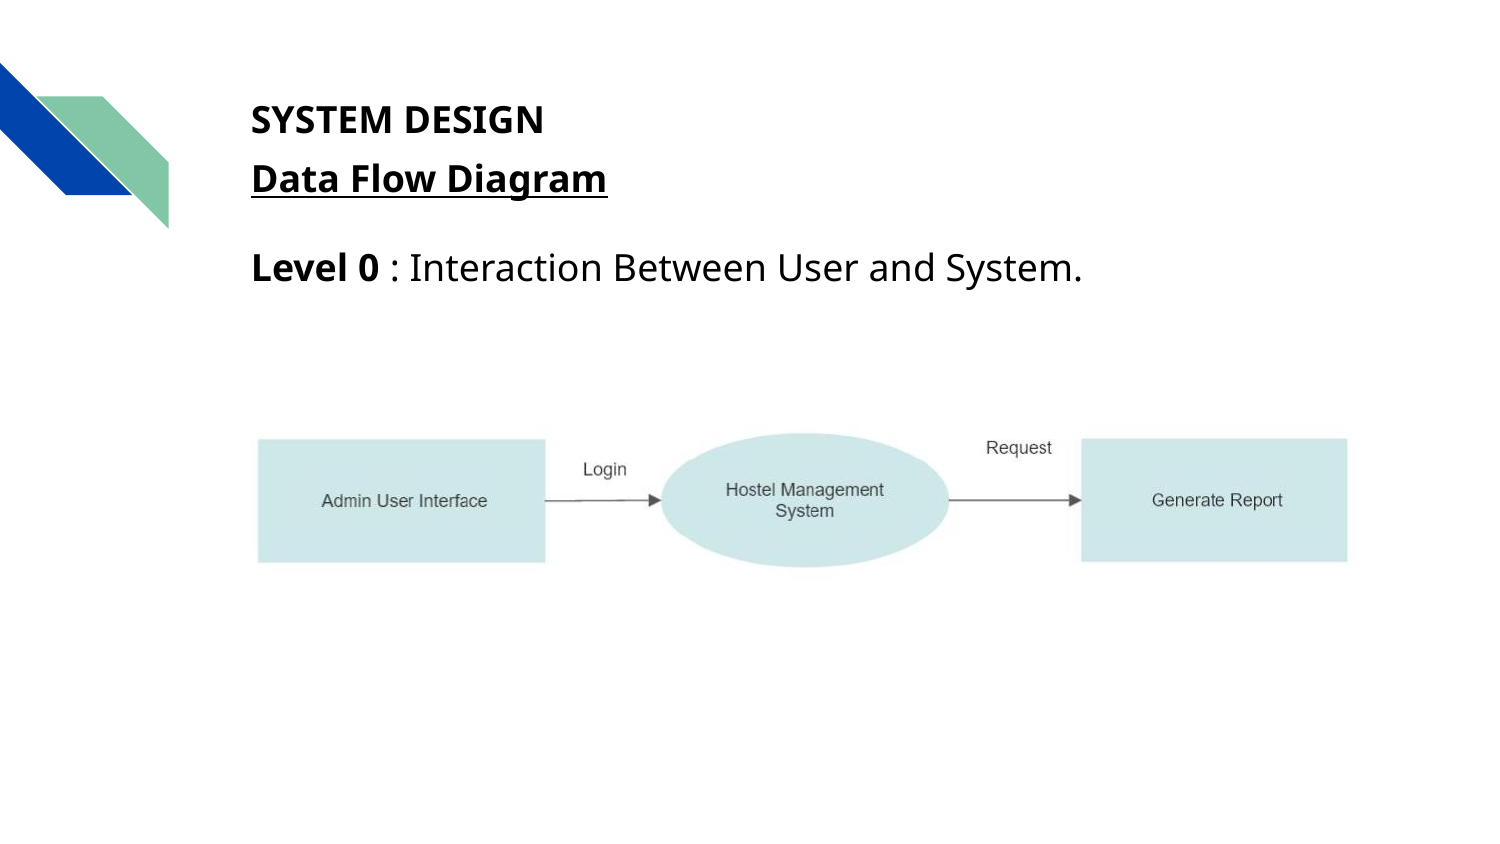

SYSTEM DESIGN
Data Flow Diagram
Level 0 : Interaction Between User and System.